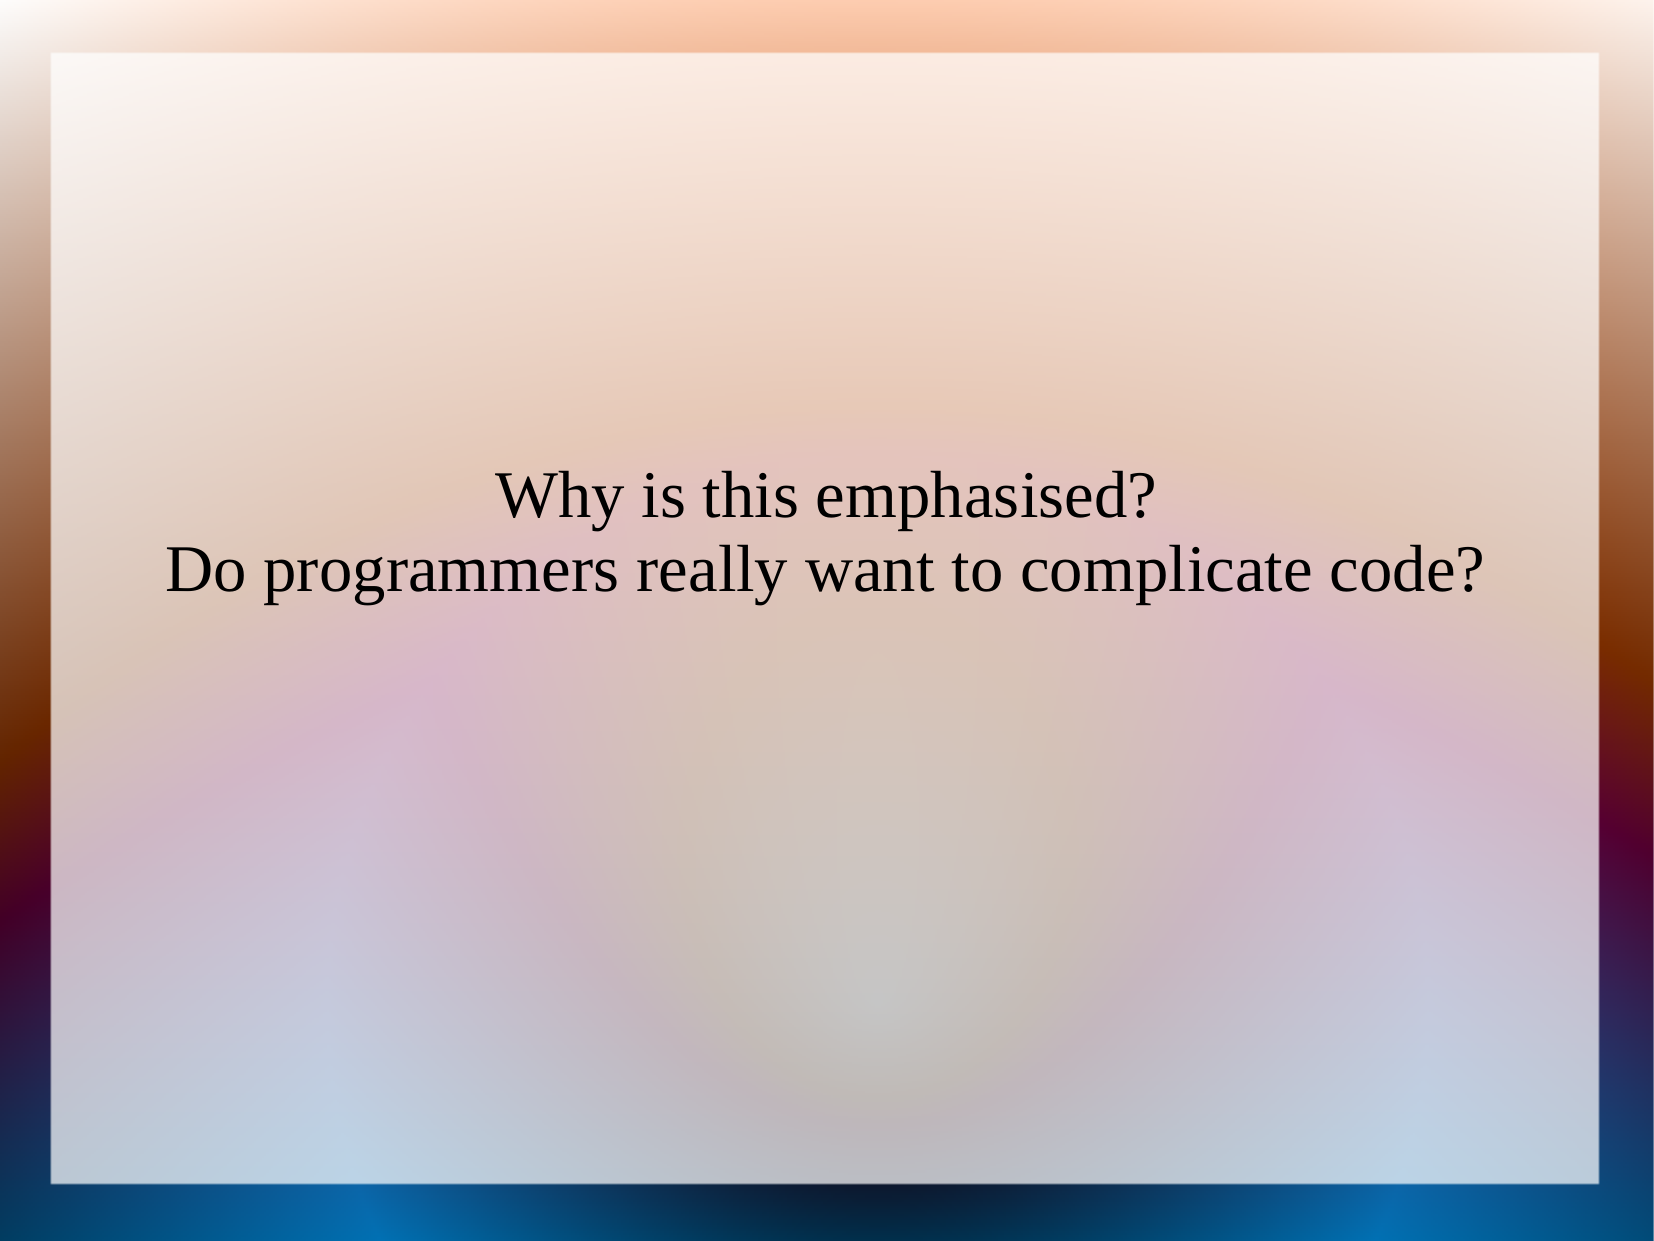

# Why is this emphasised?
Do programmers really want to complicate code?